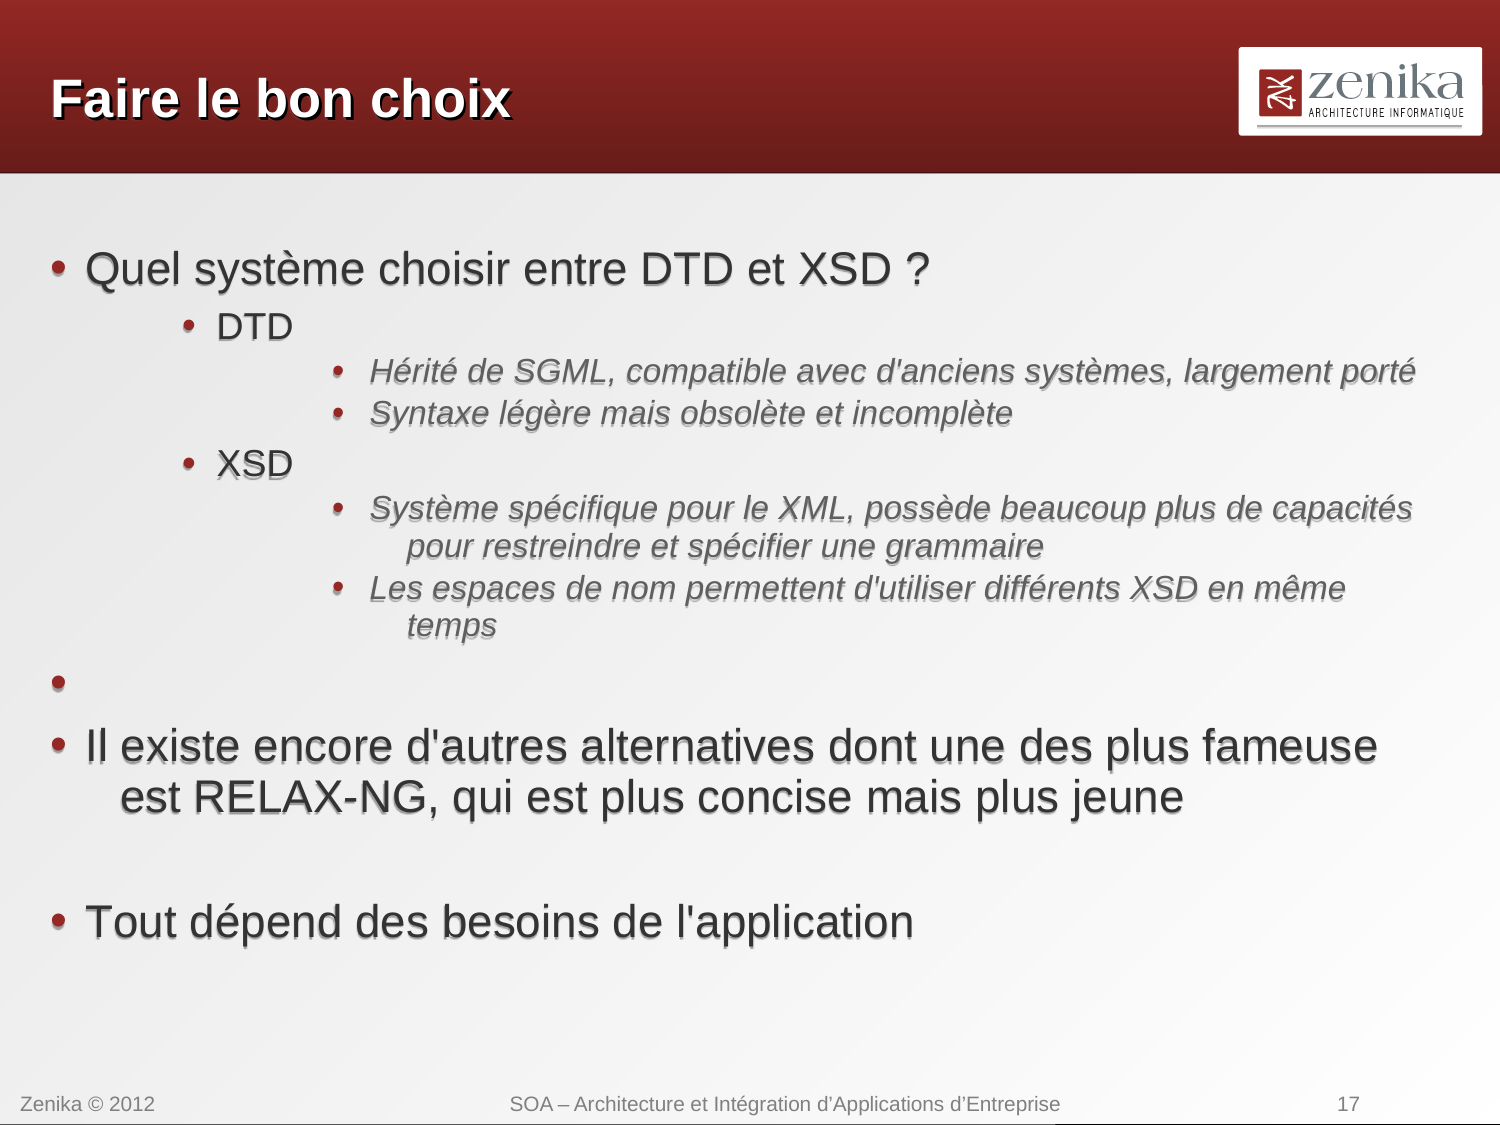

# Faire le bon choix
Quel système choisir entre DTD et XSD ?
DTD
Hérité de SGML, compatible avec d'anciens systèmes, largement porté
Syntaxe légère mais obsolète et incomplète
XSD
Système spécifique pour le XML, possède beaucoup plus de capacités pour restreindre et spécifier une grammaire
Les espaces de nom permettent d'utiliser différents XSD en même temps
Il existe encore d'autres alternatives dont une des plus fameuse est RELAX-NG, qui est plus concise mais plus jeune
Tout dépend des besoins de l'application